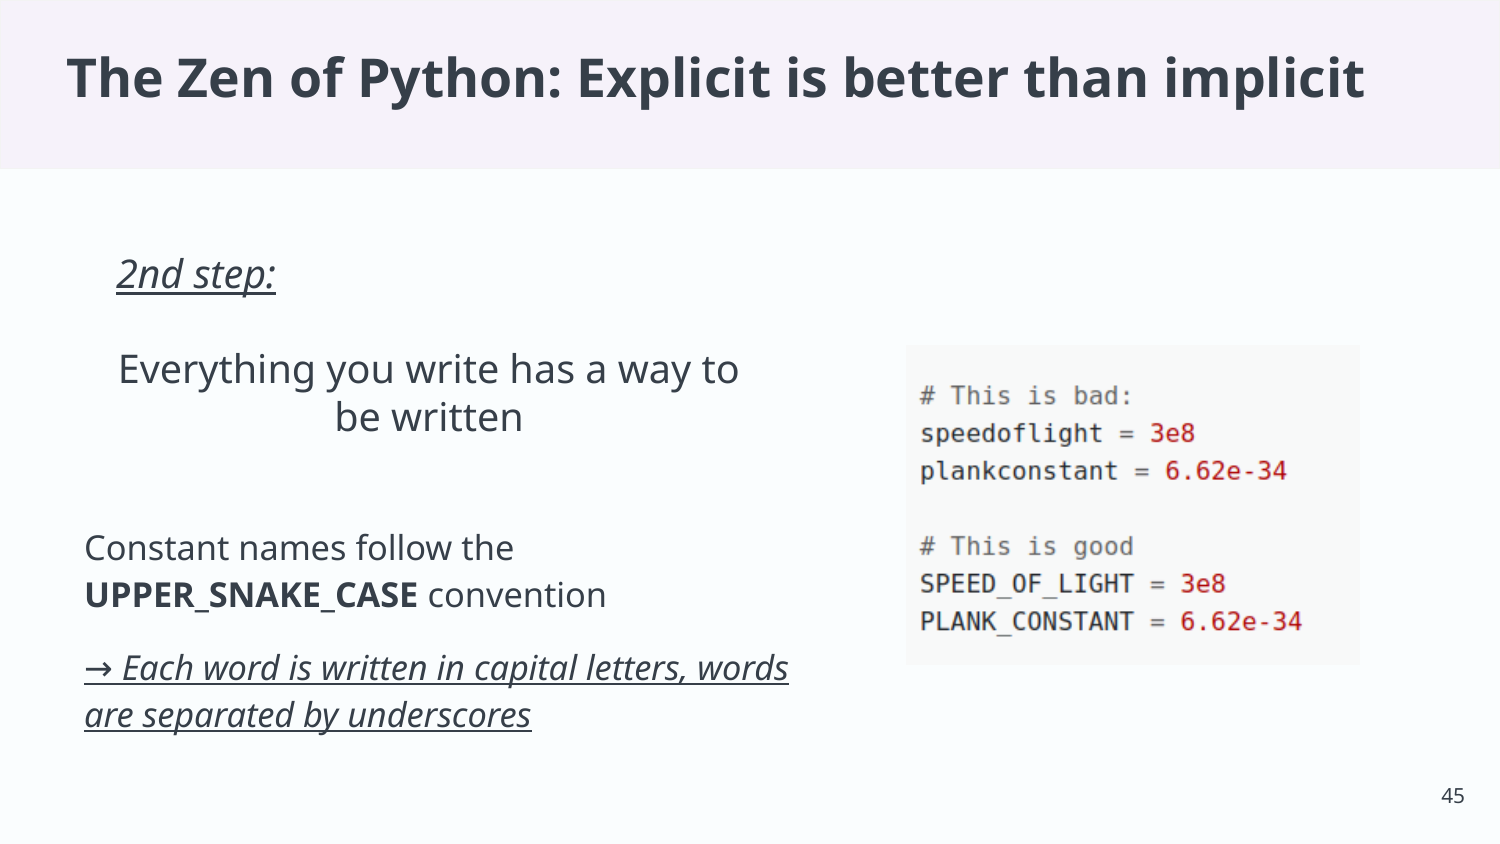

# The Zen of Python: Explicit is better than implicit
2nd step:
Everything you write has a way to be written
Constant names follow the UPPER_SNAKE_CASE convention
→ Each word is written in capital letters, words are separated by underscores